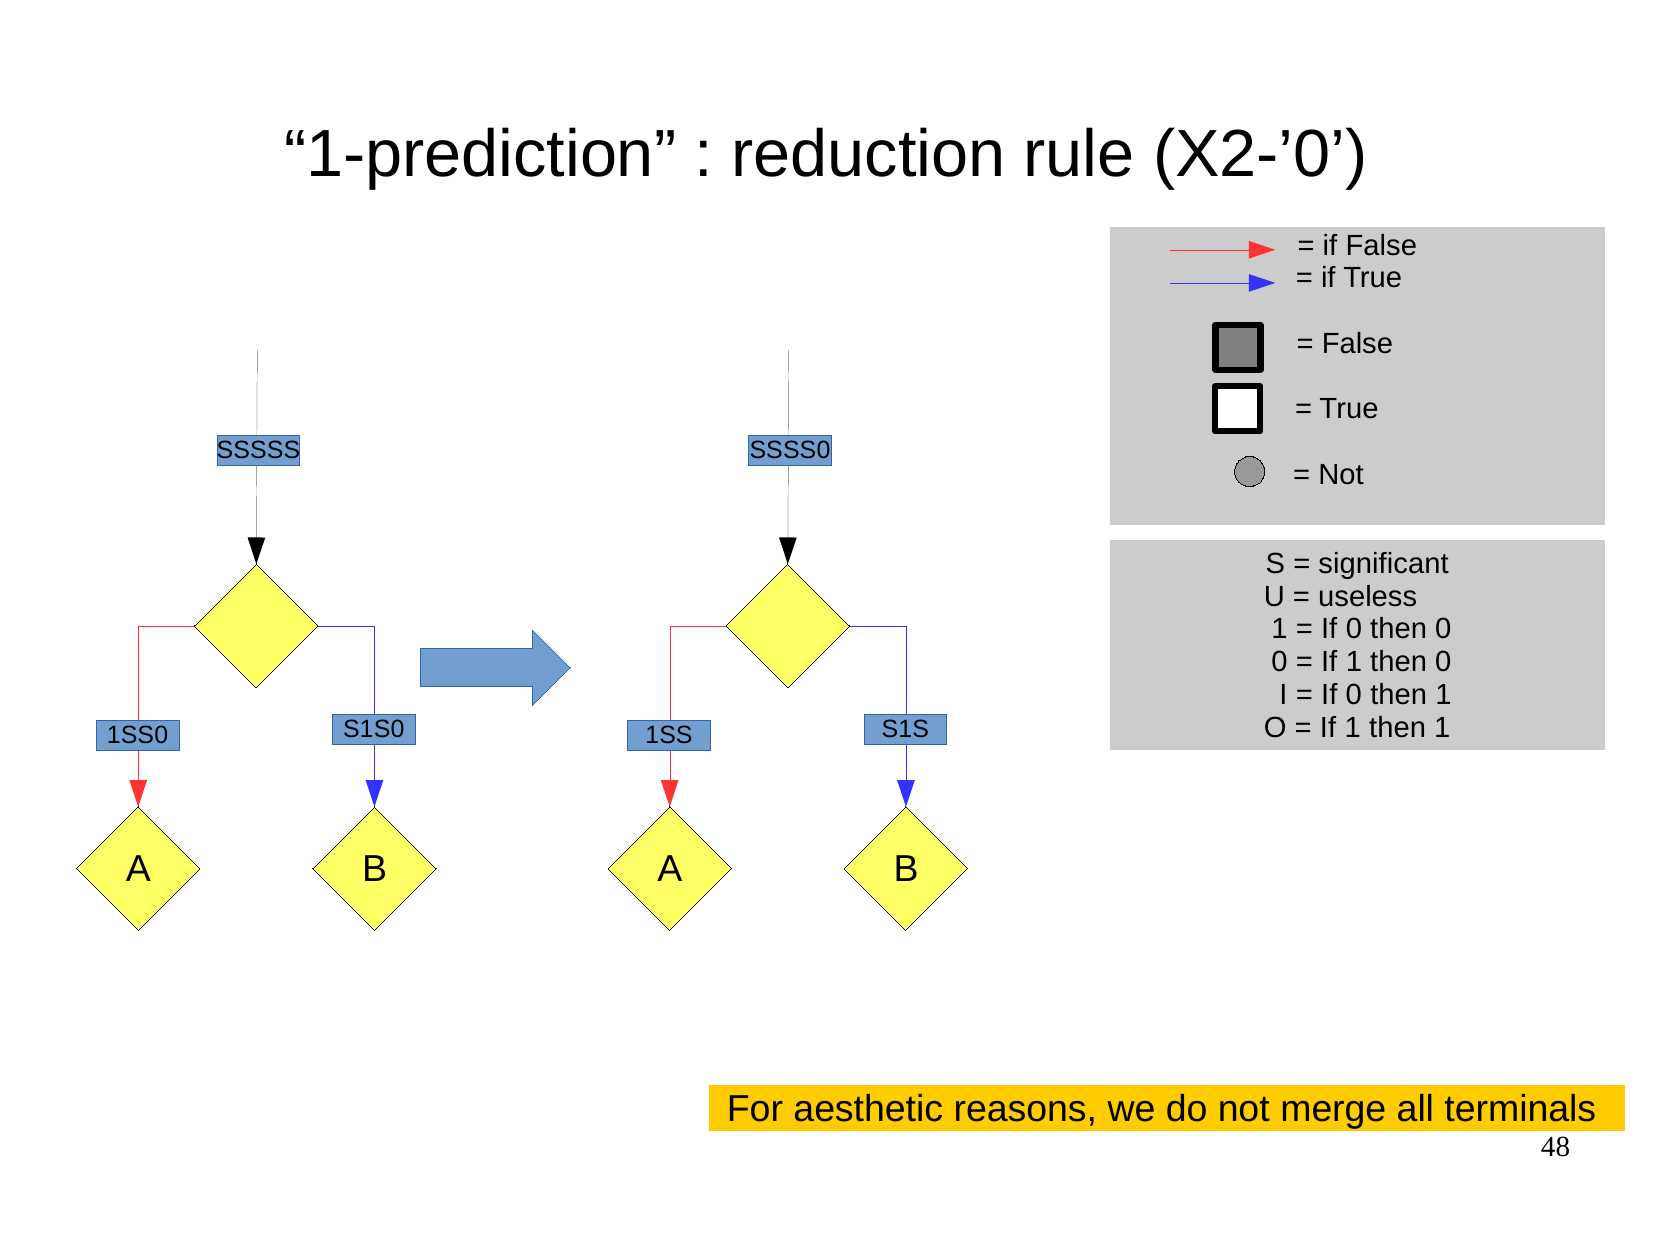

# “1-prediction” : reduction rule (X2-’0’)
= if False
= if True
= False
= True
= Not
SSSSS
SSSS0
S = significant
U = useless
 1 = If 0 then 0
 0 = If 1 then 0
 I = If 0 then 1
O = If 1 then 1
S1S0
S1S
1SS0
1SS
A
B
A
B
For aesthetic reasons, we do not merge all terminals
48